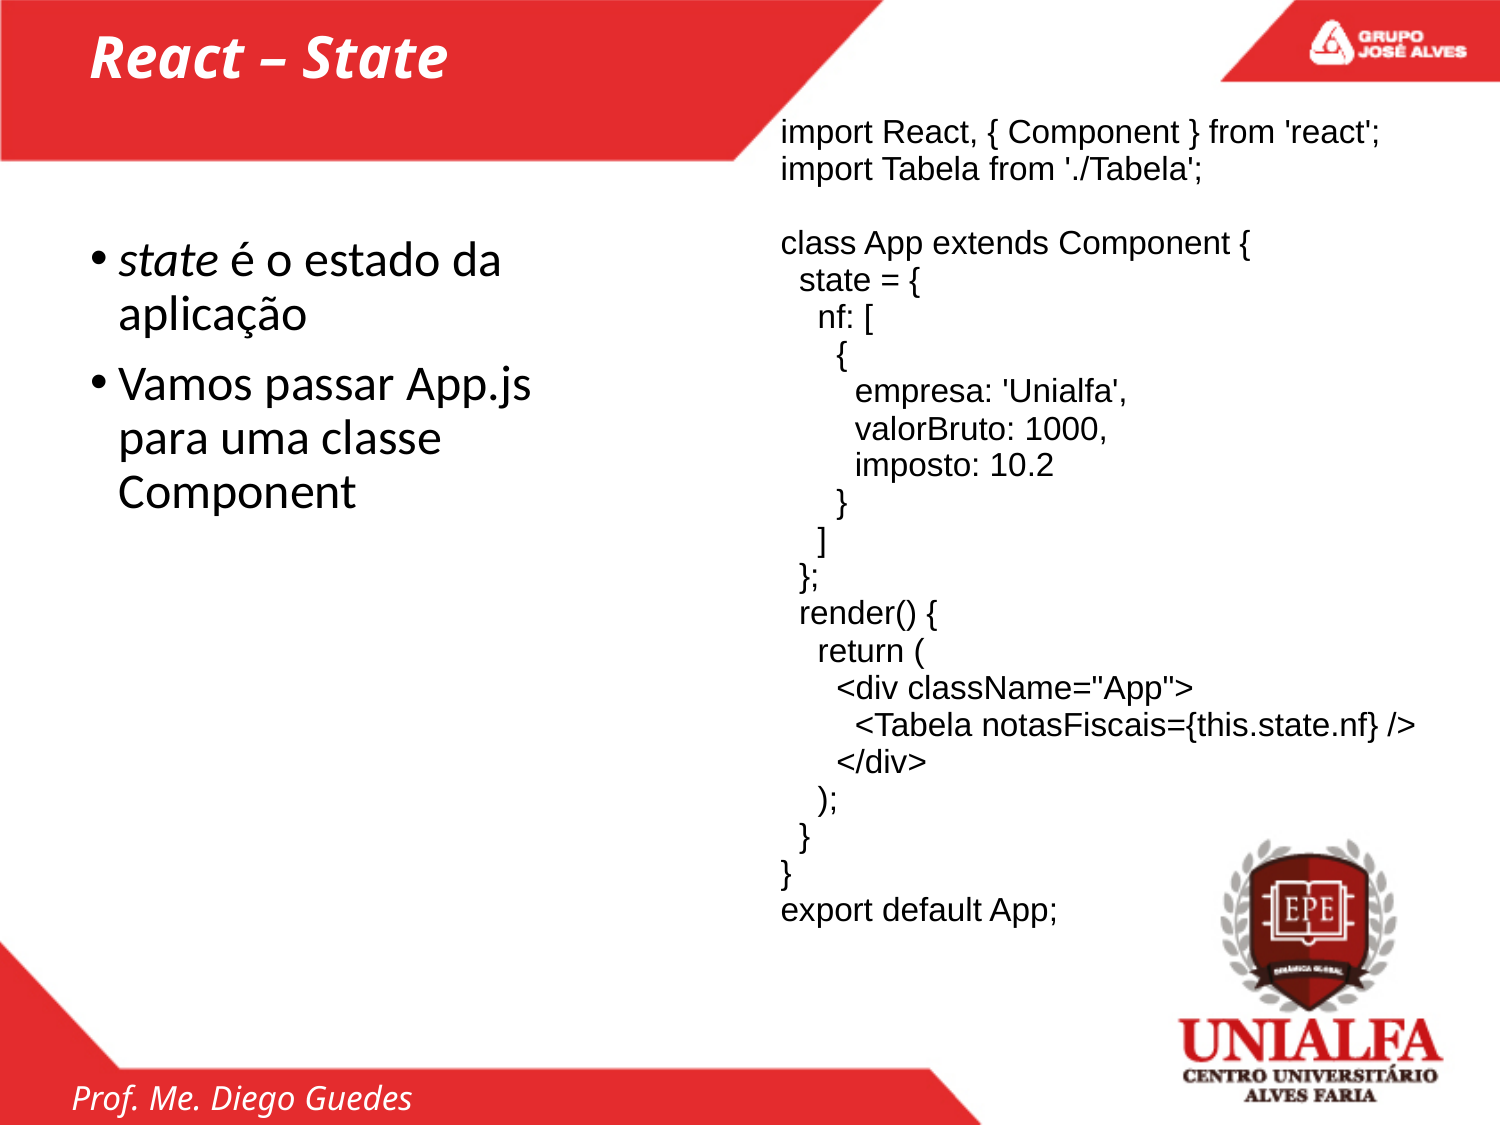

React – State
import React, { Component } from 'react';
import Tabela from './Tabela';
class App extends Component {
 state = {
 nf: [
 {
 empresa: 'Unialfa',
 valorBruto: 1000,
 imposto: 10.2
 }
 ]
 };
 render() {
 return (
 <div className="App">
 <Tabela notasFiscais={this.state.nf} />
 </div>
 );
 }
}
export default App;
# state é o estado da aplicação
Vamos passar App.js para uma classe Component
Prof. Me. Diego Guedes